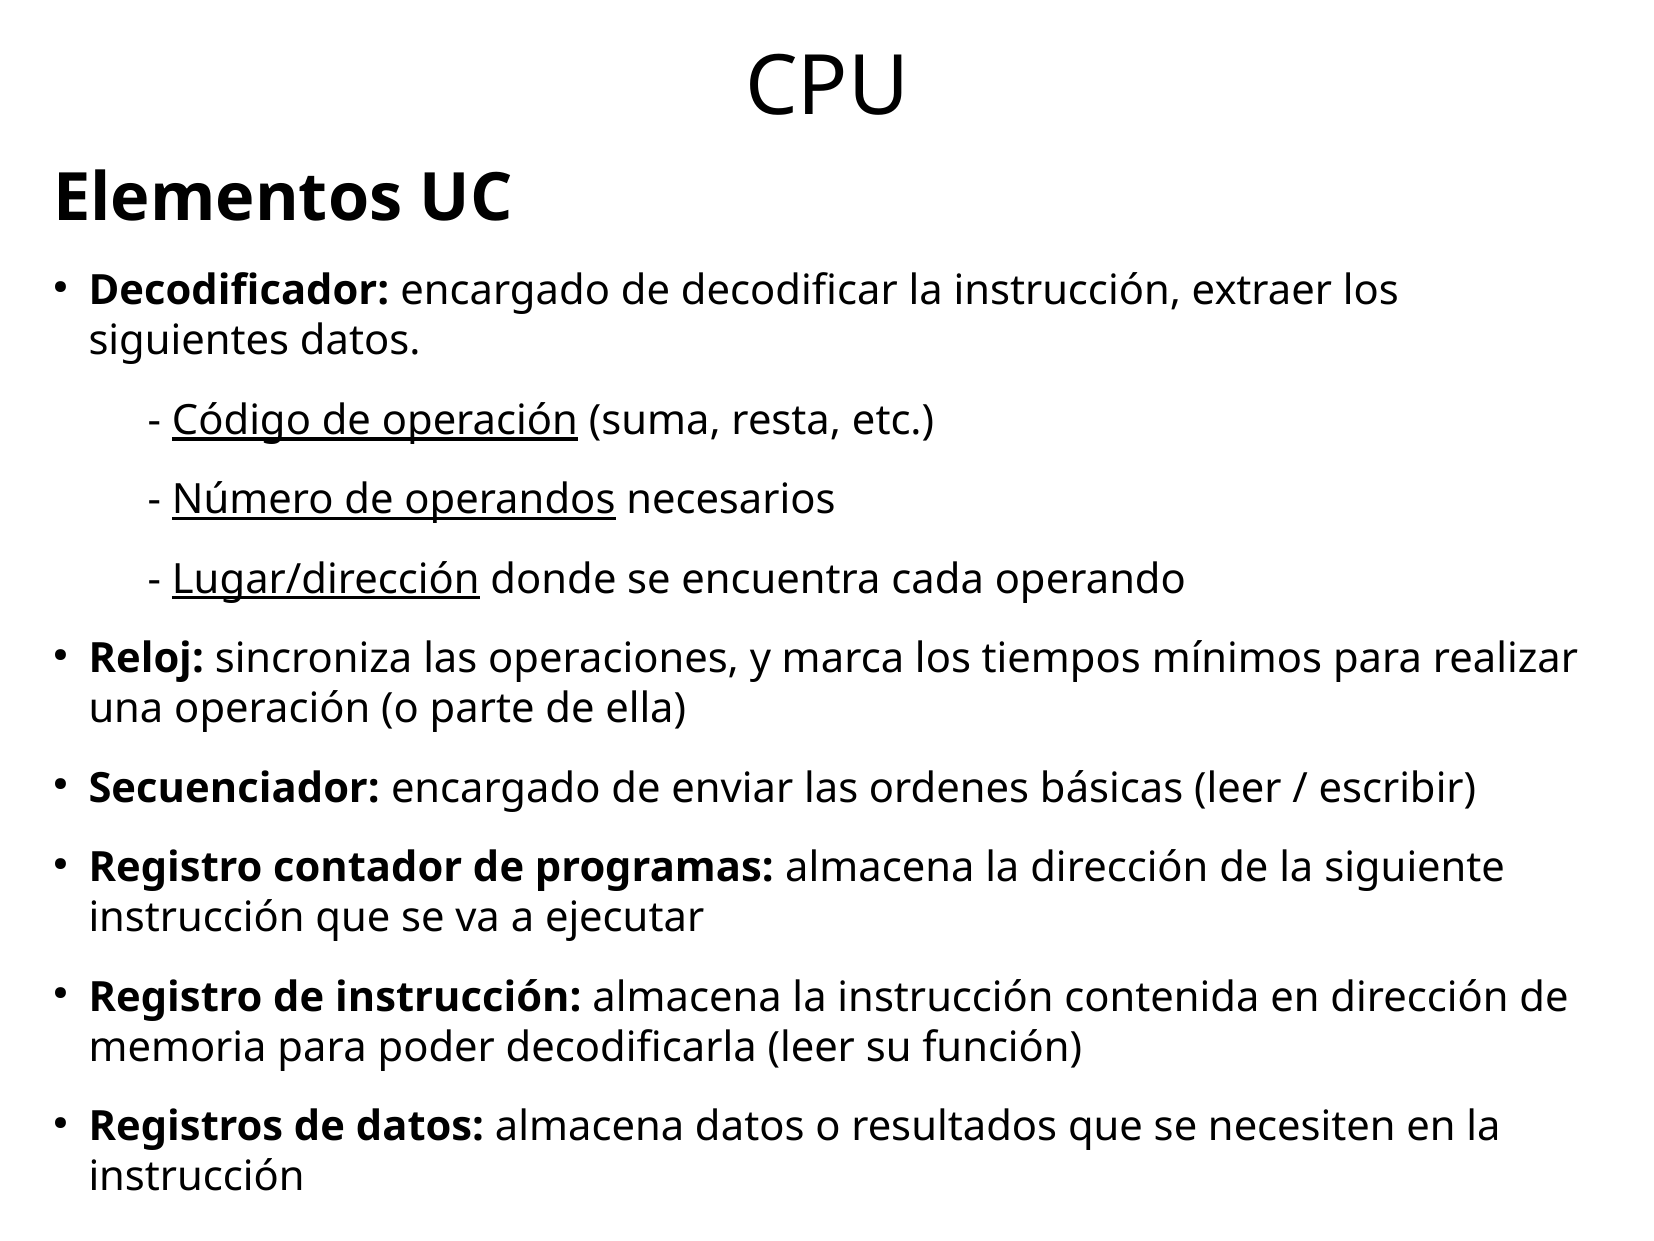

CPU
# Elementos UC
Decodificador: encargado de decodificar la instrucción, extraer los siguientes datos.
- Código de operación (suma, resta, etc.)
- Número de operandos necesarios
- Lugar/dirección donde se encuentra cada operando
Reloj: sincroniza las operaciones, y marca los tiempos mínimos para realizar una operación (o parte de ella)
Secuenciador: encargado de enviar las ordenes básicas (leer / escribir)
Registro contador de programas: almacena la dirección de la siguiente instrucción que se va a ejecutar
Registro de instrucción: almacena la instrucción contenida en dirección de memoria para poder decodificarla (leer su función)
Registros de datos: almacena datos o resultados que se necesiten en la instrucción